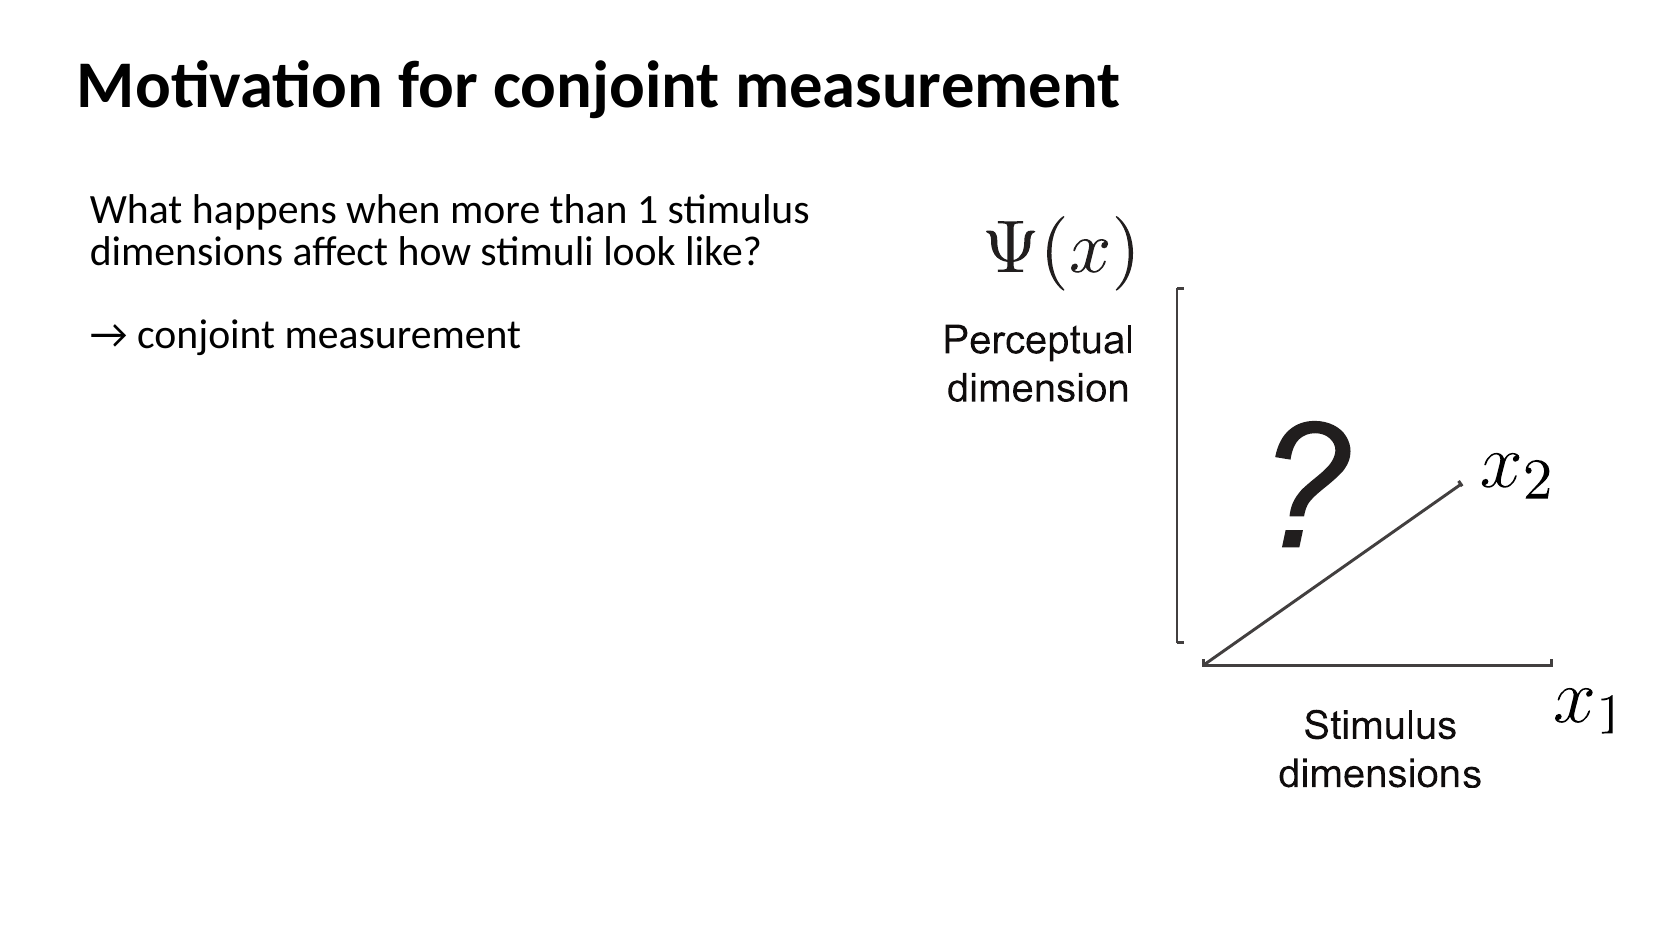

# Motivation for conjoint measurement
What happens when more than 1 stimulus dimensions affect how stimuli look like?
→ conjoint measurement